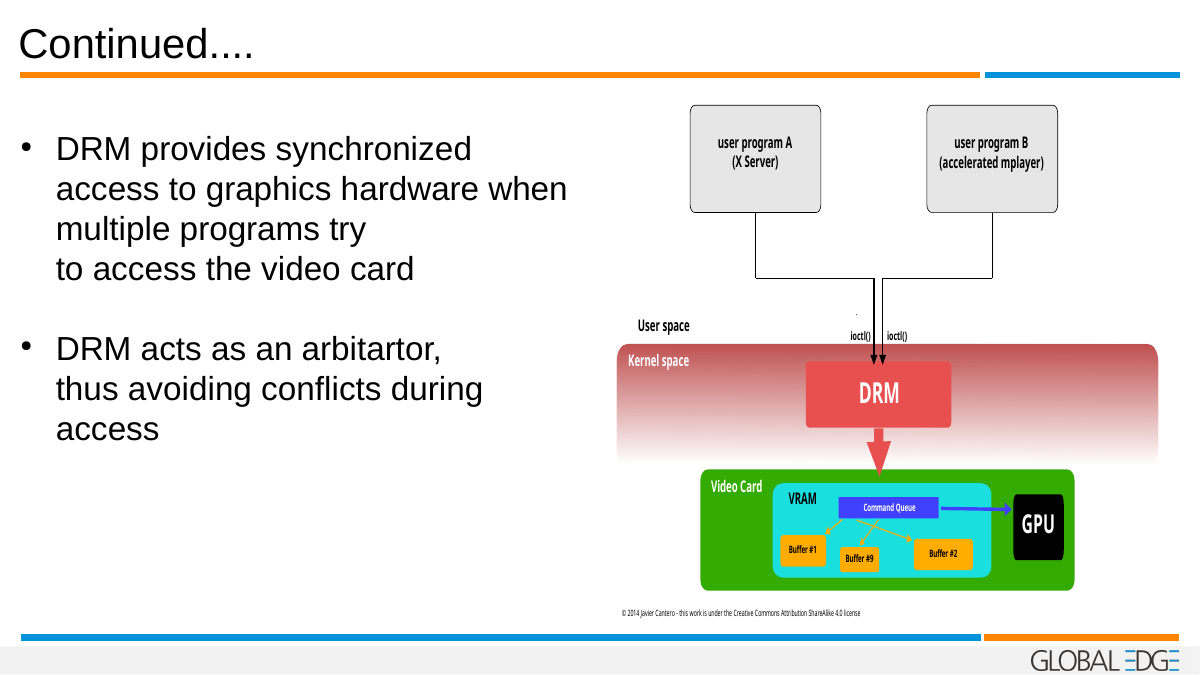

Continued....
DRM provides synchronized access to graphics hardware when multiple programs try
to access the video card
DRM acts as an arbitartor,
thus avoiding conflicts during access